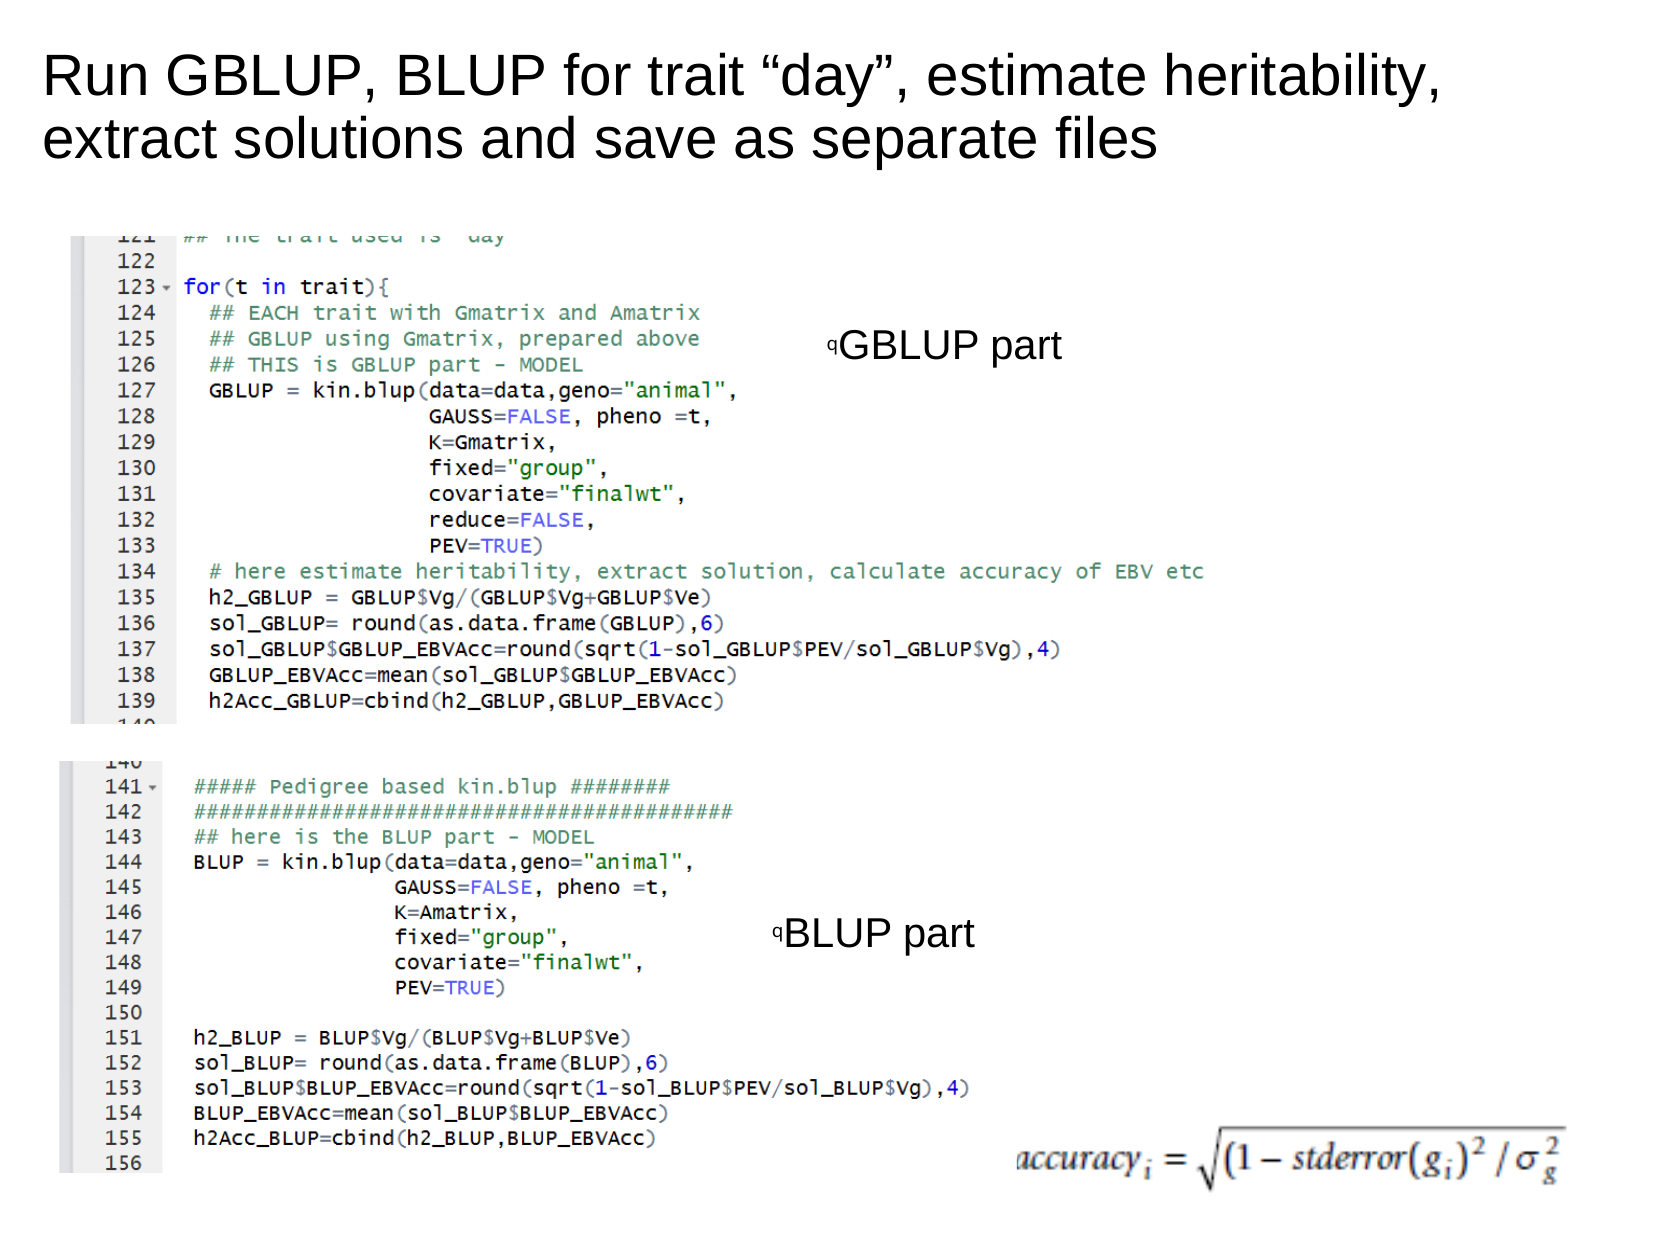

Run GBLUP, BLUP for trait “day”, estimate heritability, extract solutions and save as separate files
GBLUP part
BLUP part